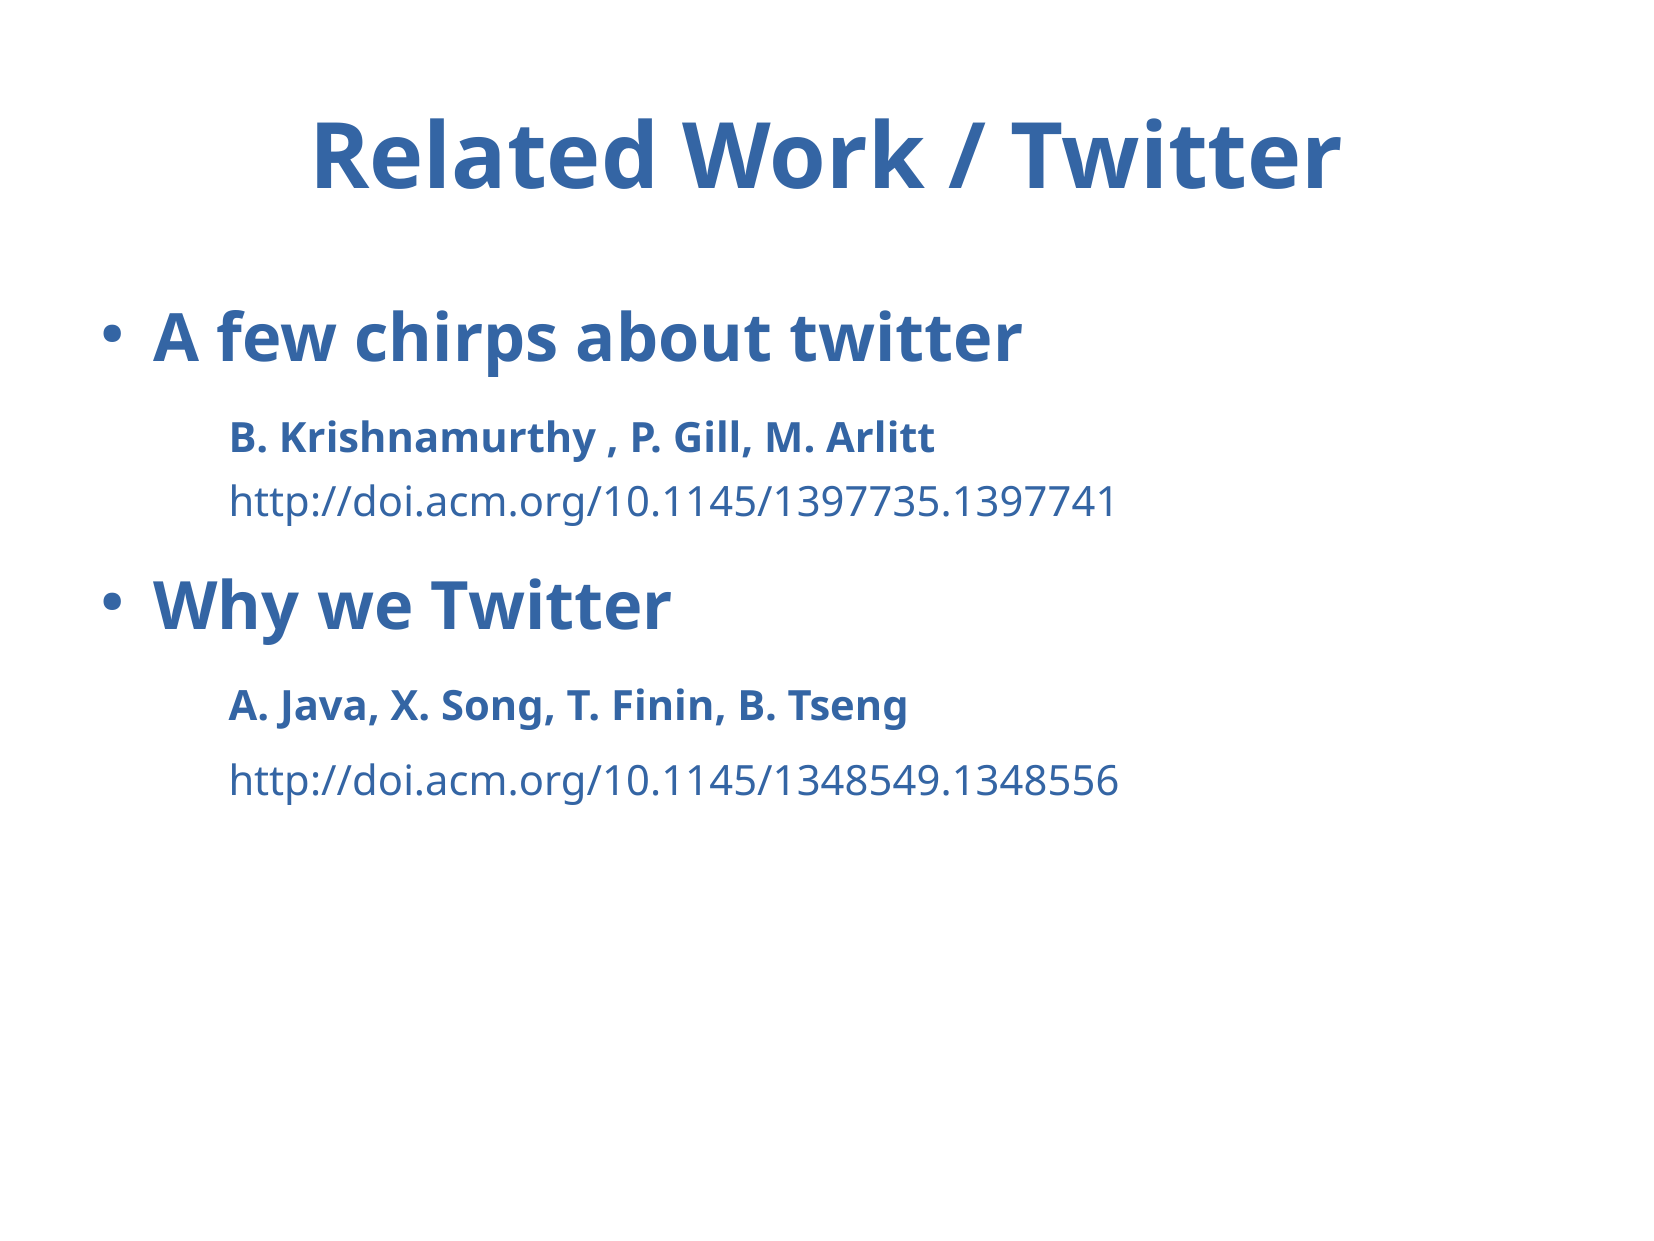

# Related Work / Twitter
A few chirps about twitter
	B. Krishnamurthy , P. Gill, M. Arlitt
	http://doi.acm.org/10.1145/1397735.1397741
Why we Twitter
	A. Java, X. Song, T. Finin, B. Tseng
	http://doi.acm.org/10.1145/1348549.1348556